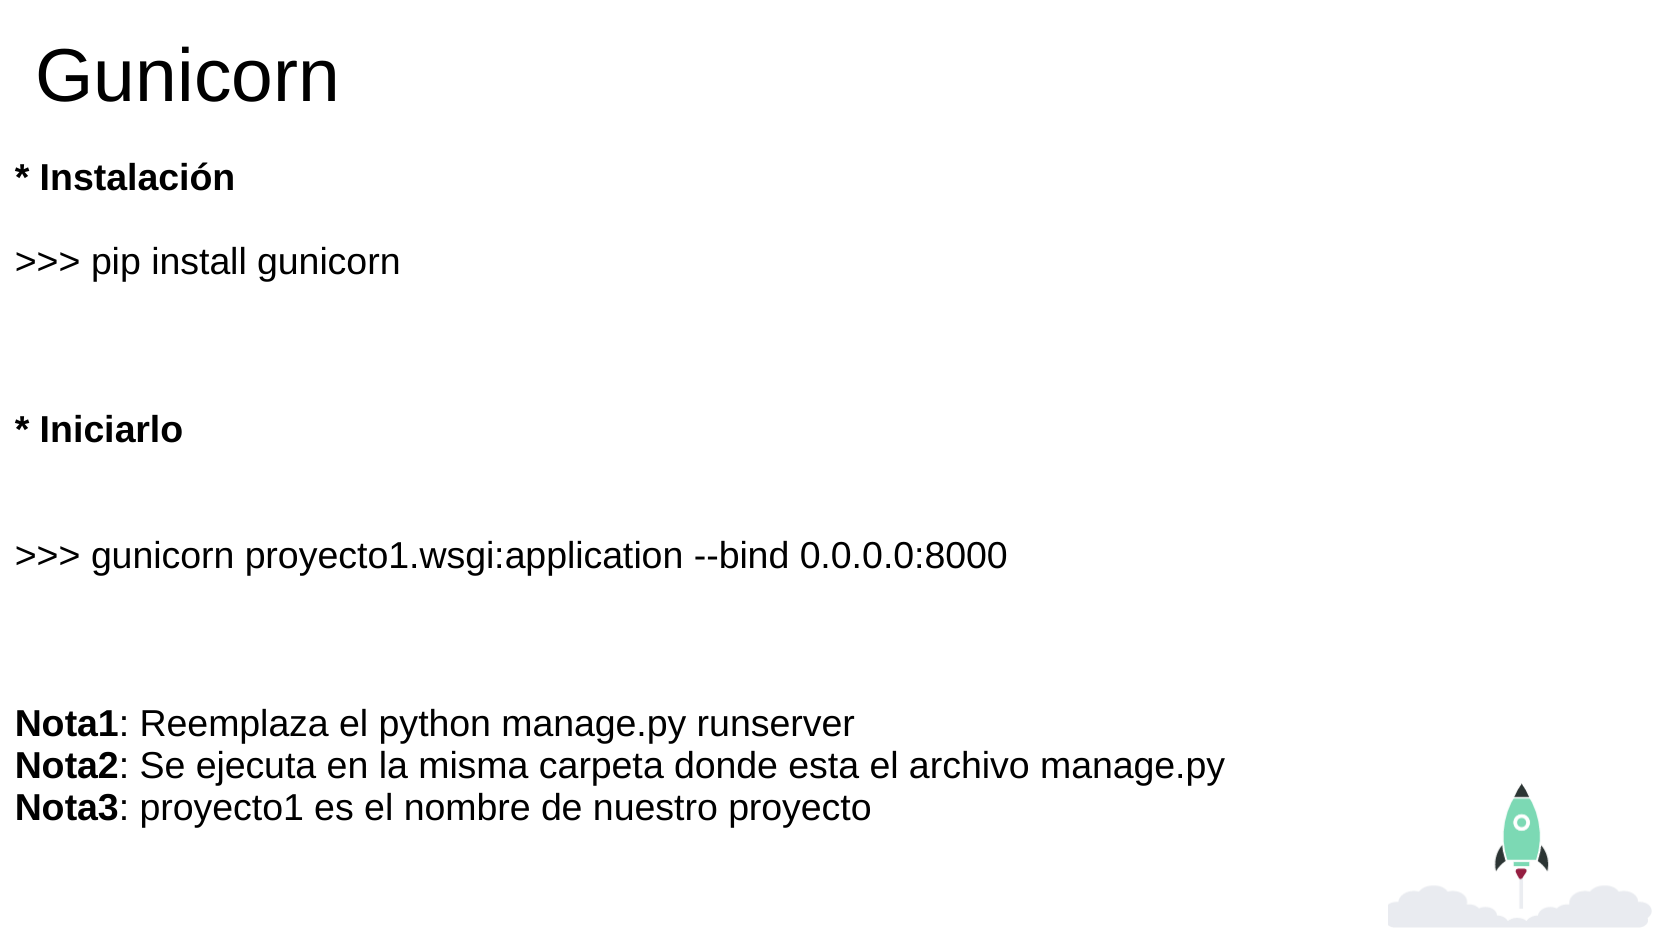

Gunicorn
* Instalación
>>> pip install gunicorn
* Iniciarlo
>>> gunicorn proyecto1.wsgi:application --bind 0.0.0.0:8000
Nota1: Reemplaza el python manage.py runserver
Nota2: Se ejecuta en la misma carpeta donde esta el archivo manage.py
Nota3: proyecto1 es el nombre de nuestro proyecto